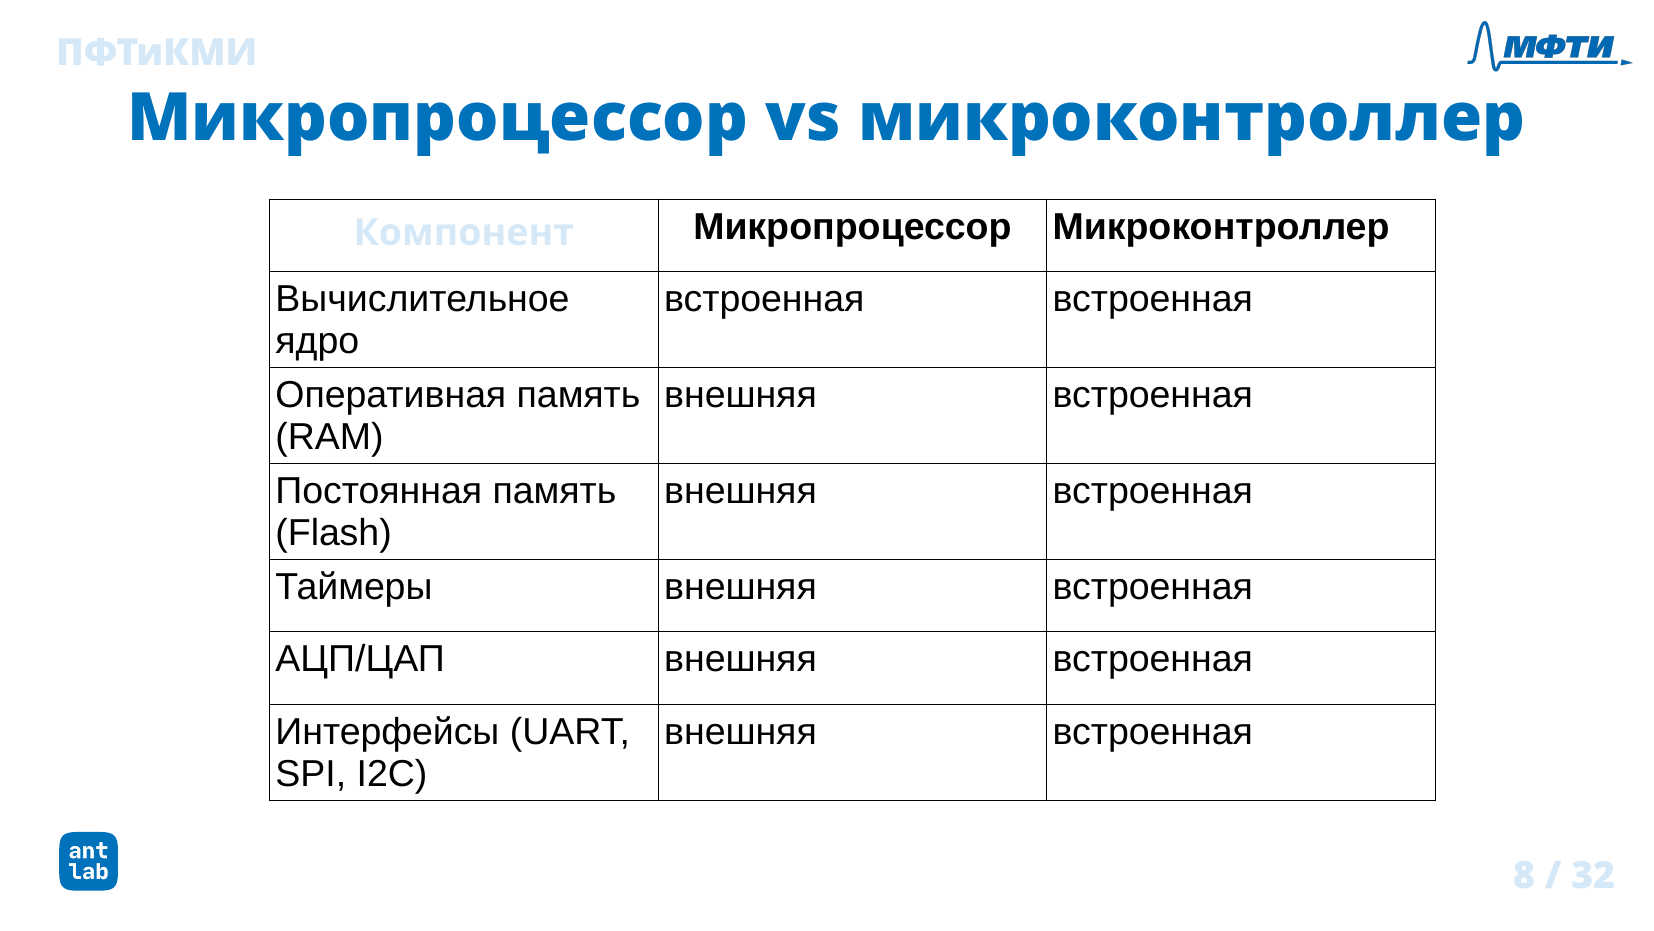

# Микропроцессор vs микроконтроллер
| Компонент | Микропроцессор | Микроконтроллер |
| --- | --- | --- |
| Вычислительное ядро | встроенная | встроенная |
| Оперативная память (RAM) | внешняя | встроенная |
| Постоянная память (Flash) | внешняя | встроенная |
| Таймеры | внешняя | встроенная |
| АЦП/ЦАП | внешняя | встроенная |
| Интерфейсы (UART, SPI, I2C) | внешняя | встроенная |